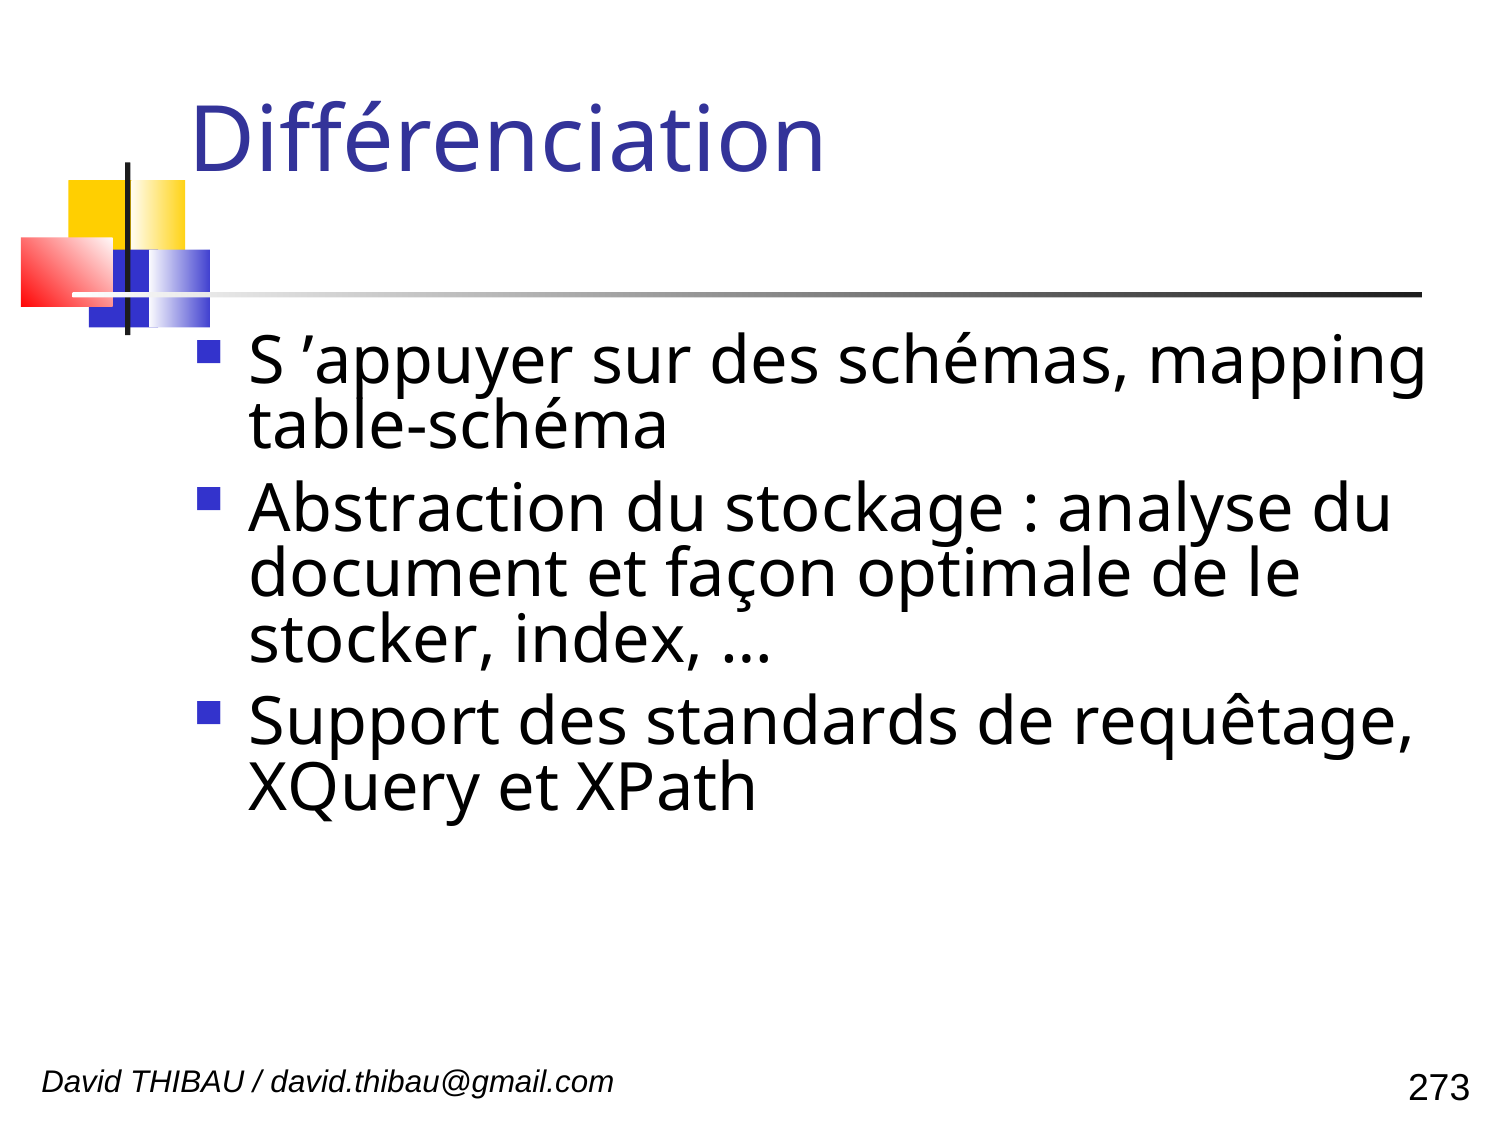

# Différenciation
S ’appuyer sur des schémas, mapping table-schéma
Abstraction du stockage : analyse du document et façon optimale de le stocker, index, …
Support des standards de requêtage, XQuery et XPath